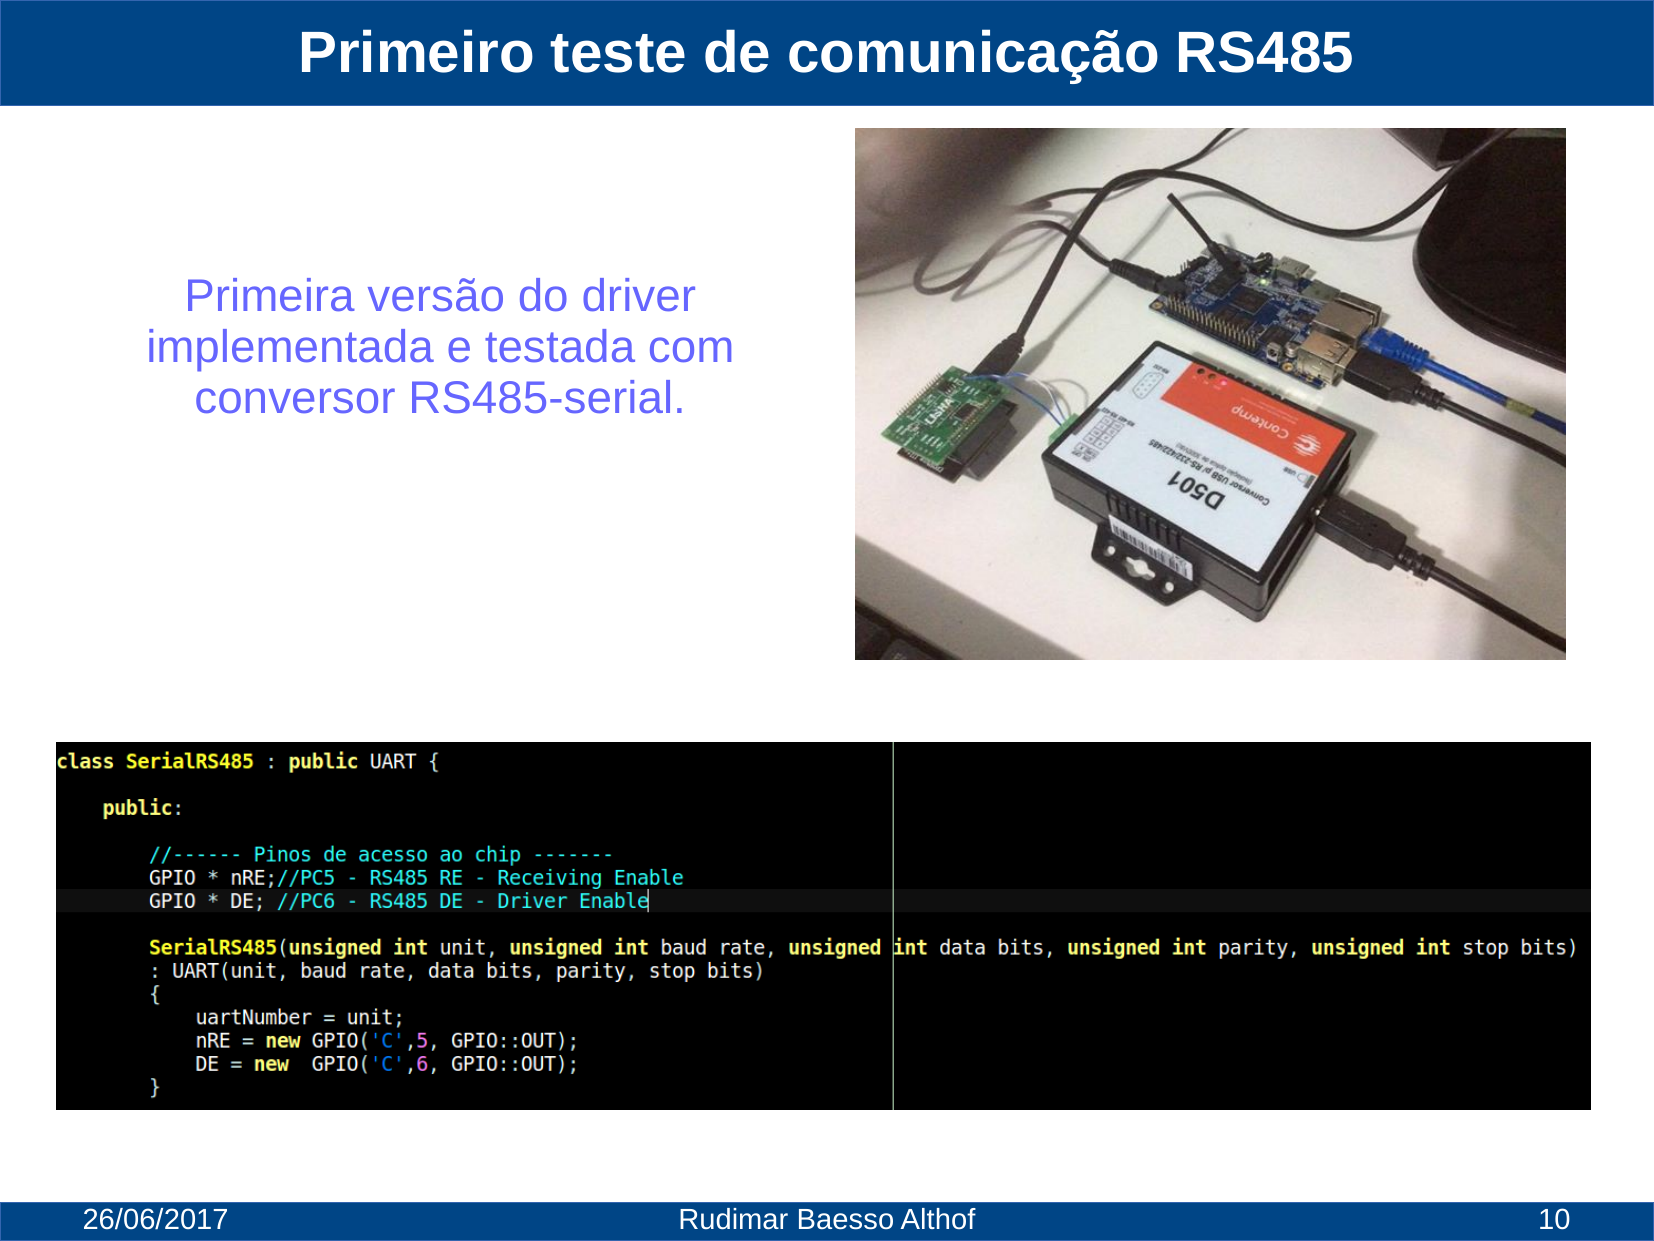

# Primeiro teste de comunicação RS485
Primeira versão do driver implementada e testada com conversor RS485-serial.
26/06/2017
Rudimar Baesso Althof
10